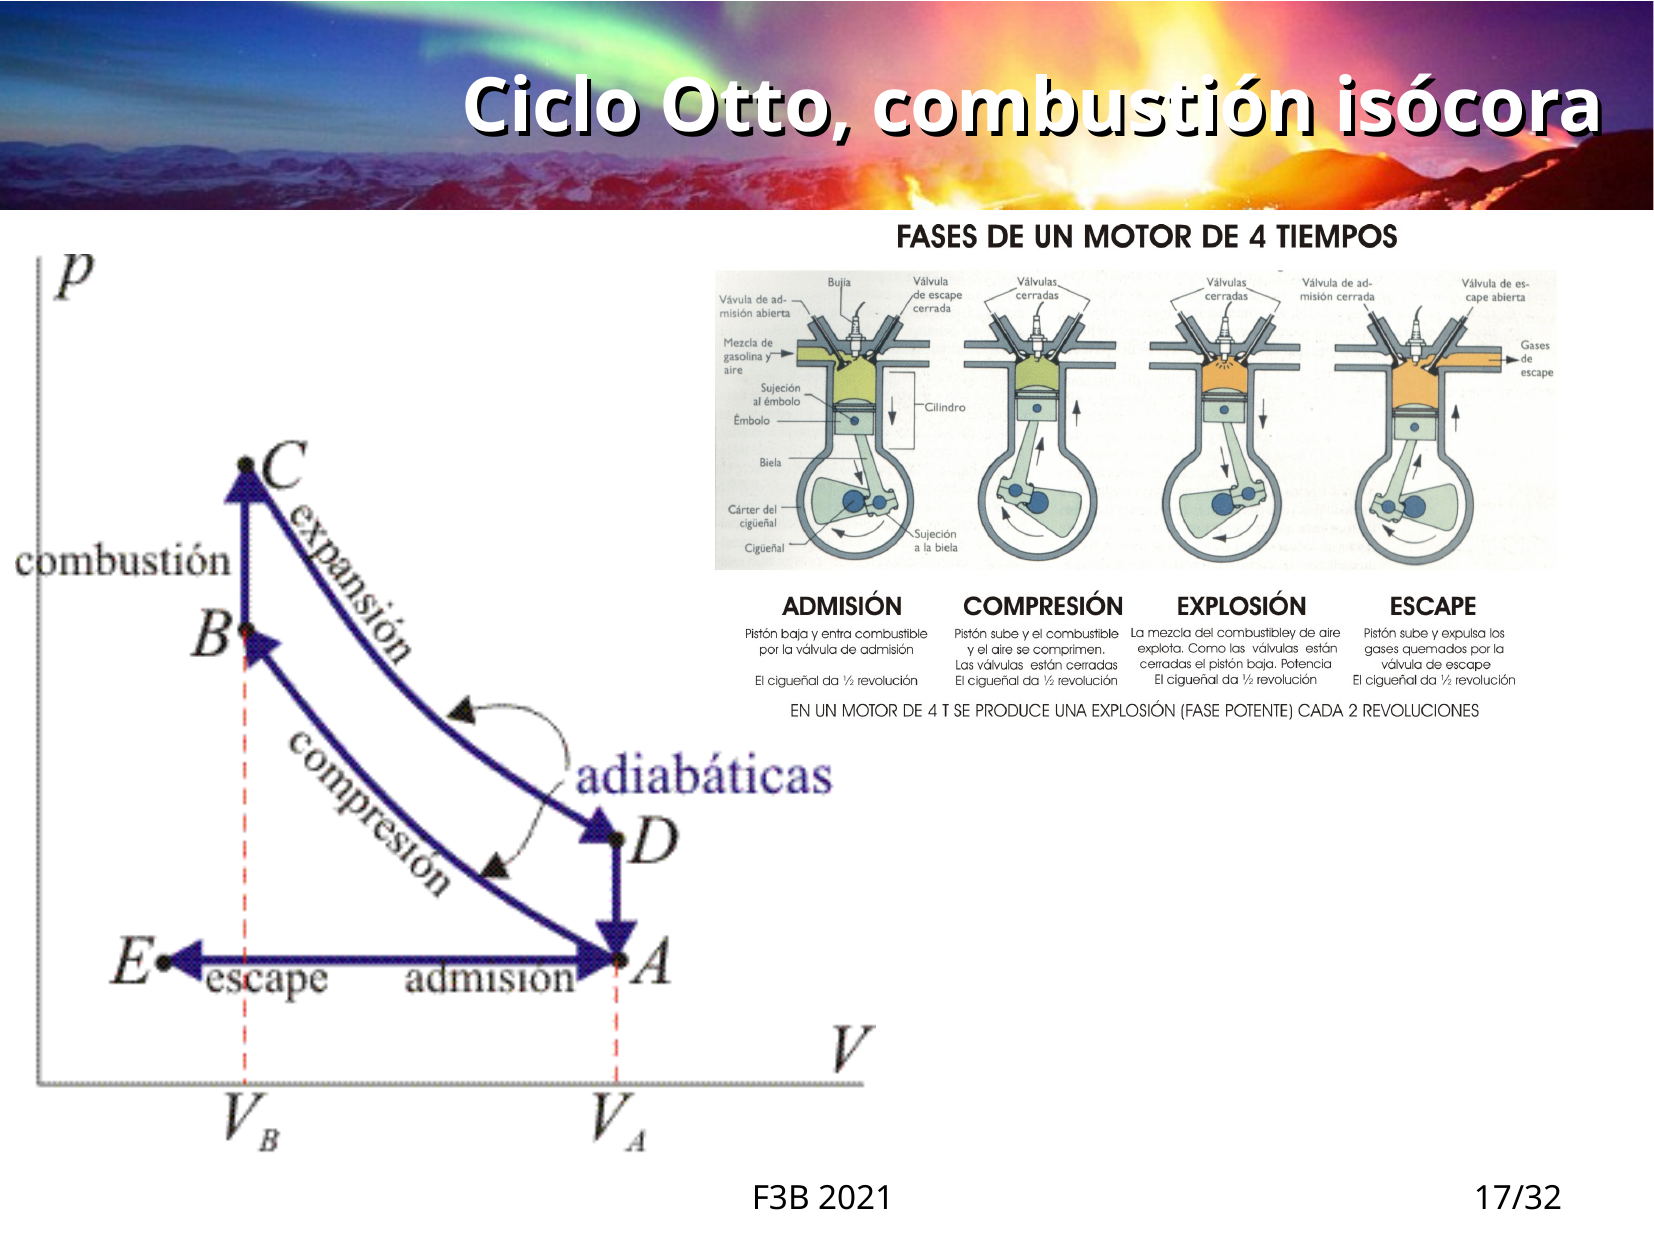

# Ciclo Otto, combustión isócora
F3B 2021
17